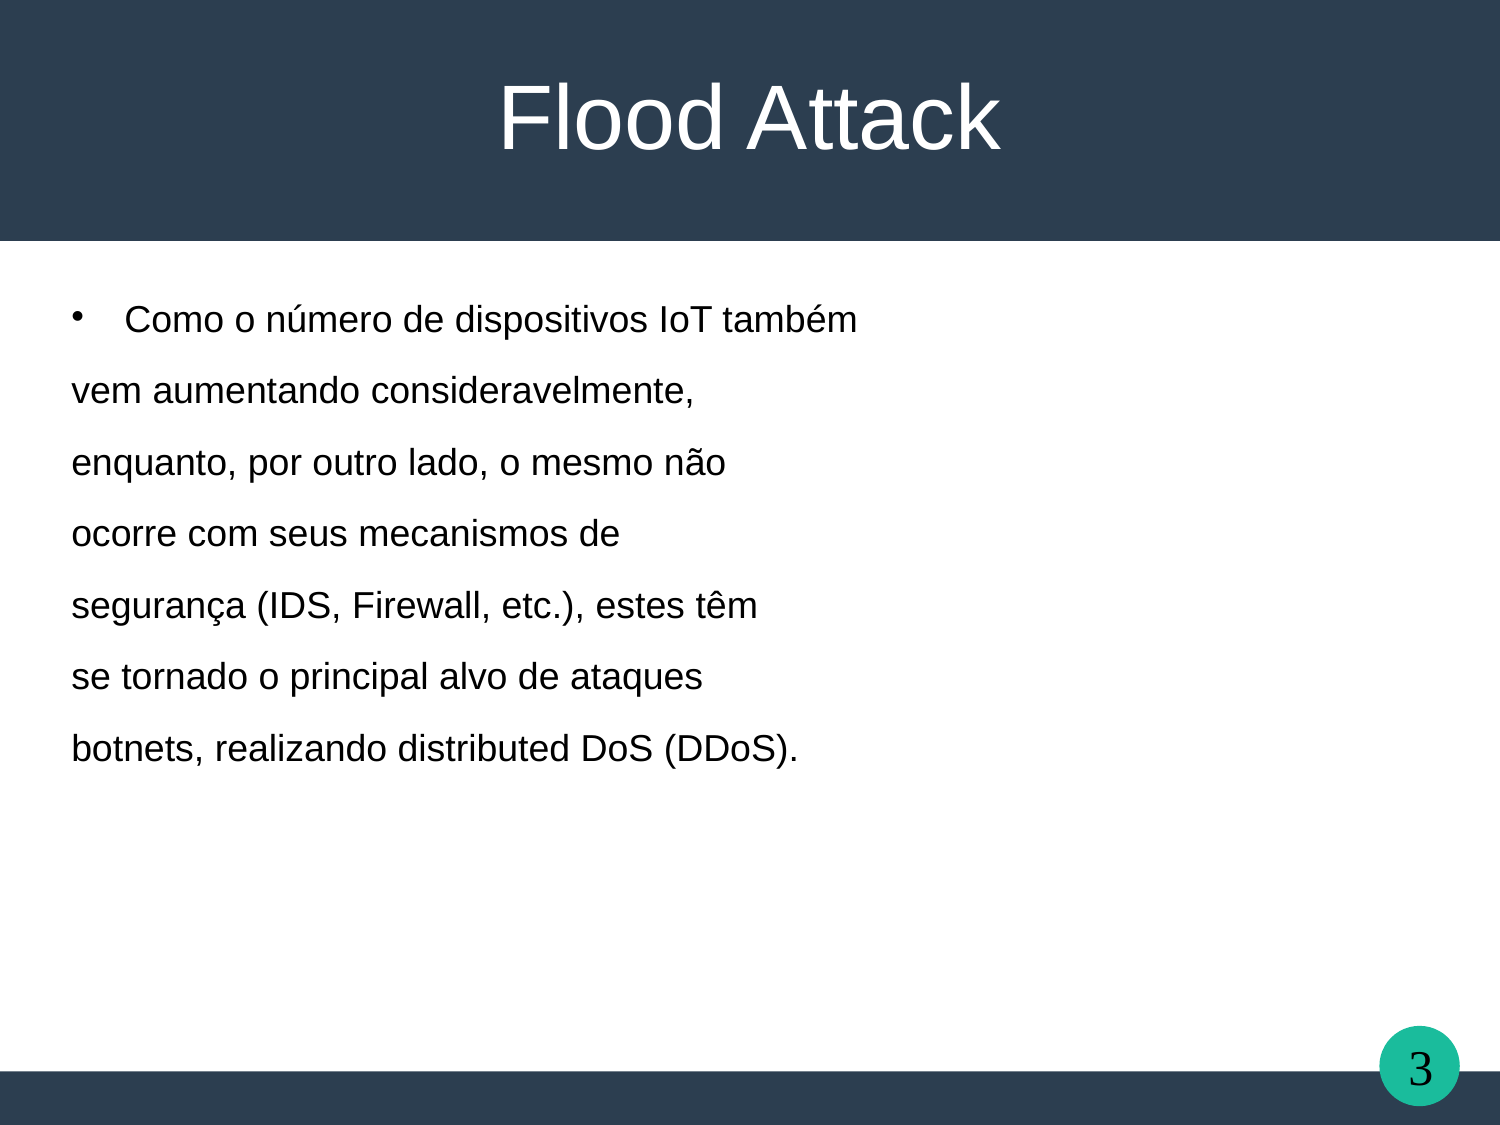

# Flood Attack
Como o número de dispositivos IoT também
vem aumentando consideravelmente,
enquanto, por outro lado, o mesmo não
ocorre com seus mecanismos de
segurança (IDS, Firewall, etc.), estes têm
se tornado o principal alvo de ataques
botnets, realizando distributed DoS (DDoS).